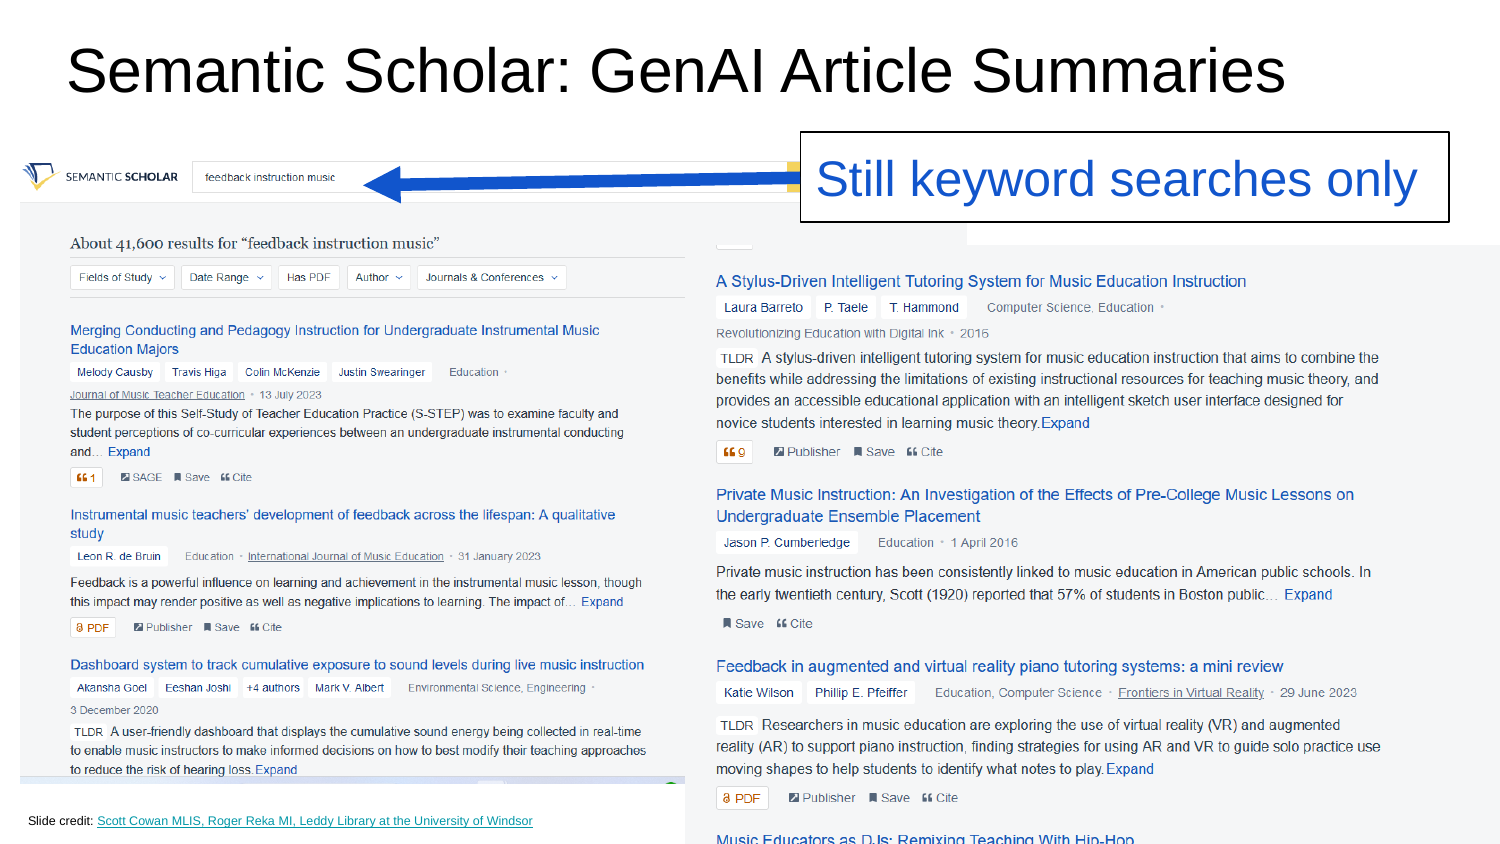

# Semantic Scholar: GenAI Article Summaries
Still keyword searches only
Slide credit: Scott Cowan MLIS, Roger Reka MI, Leddy Library at the University of Windsor